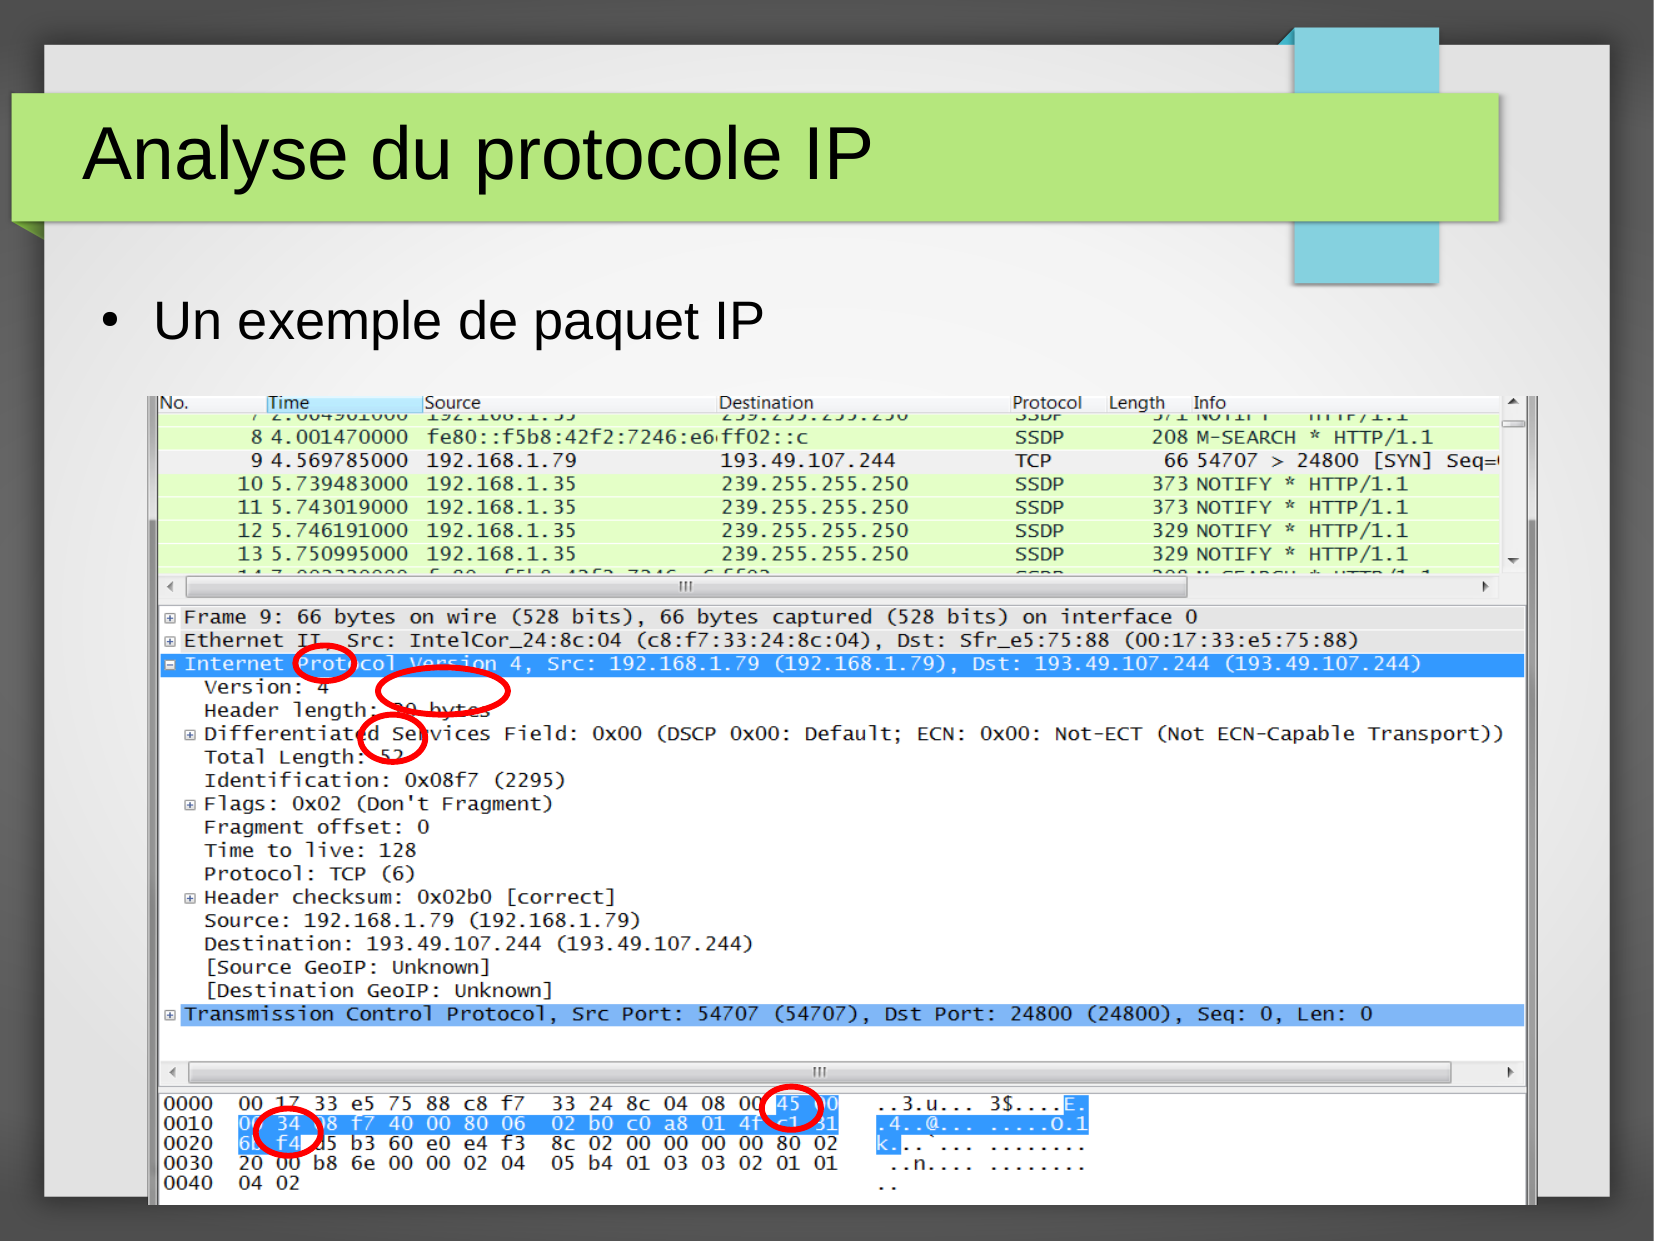

# Analyse du protocole IP
Un exemple de paquet IP